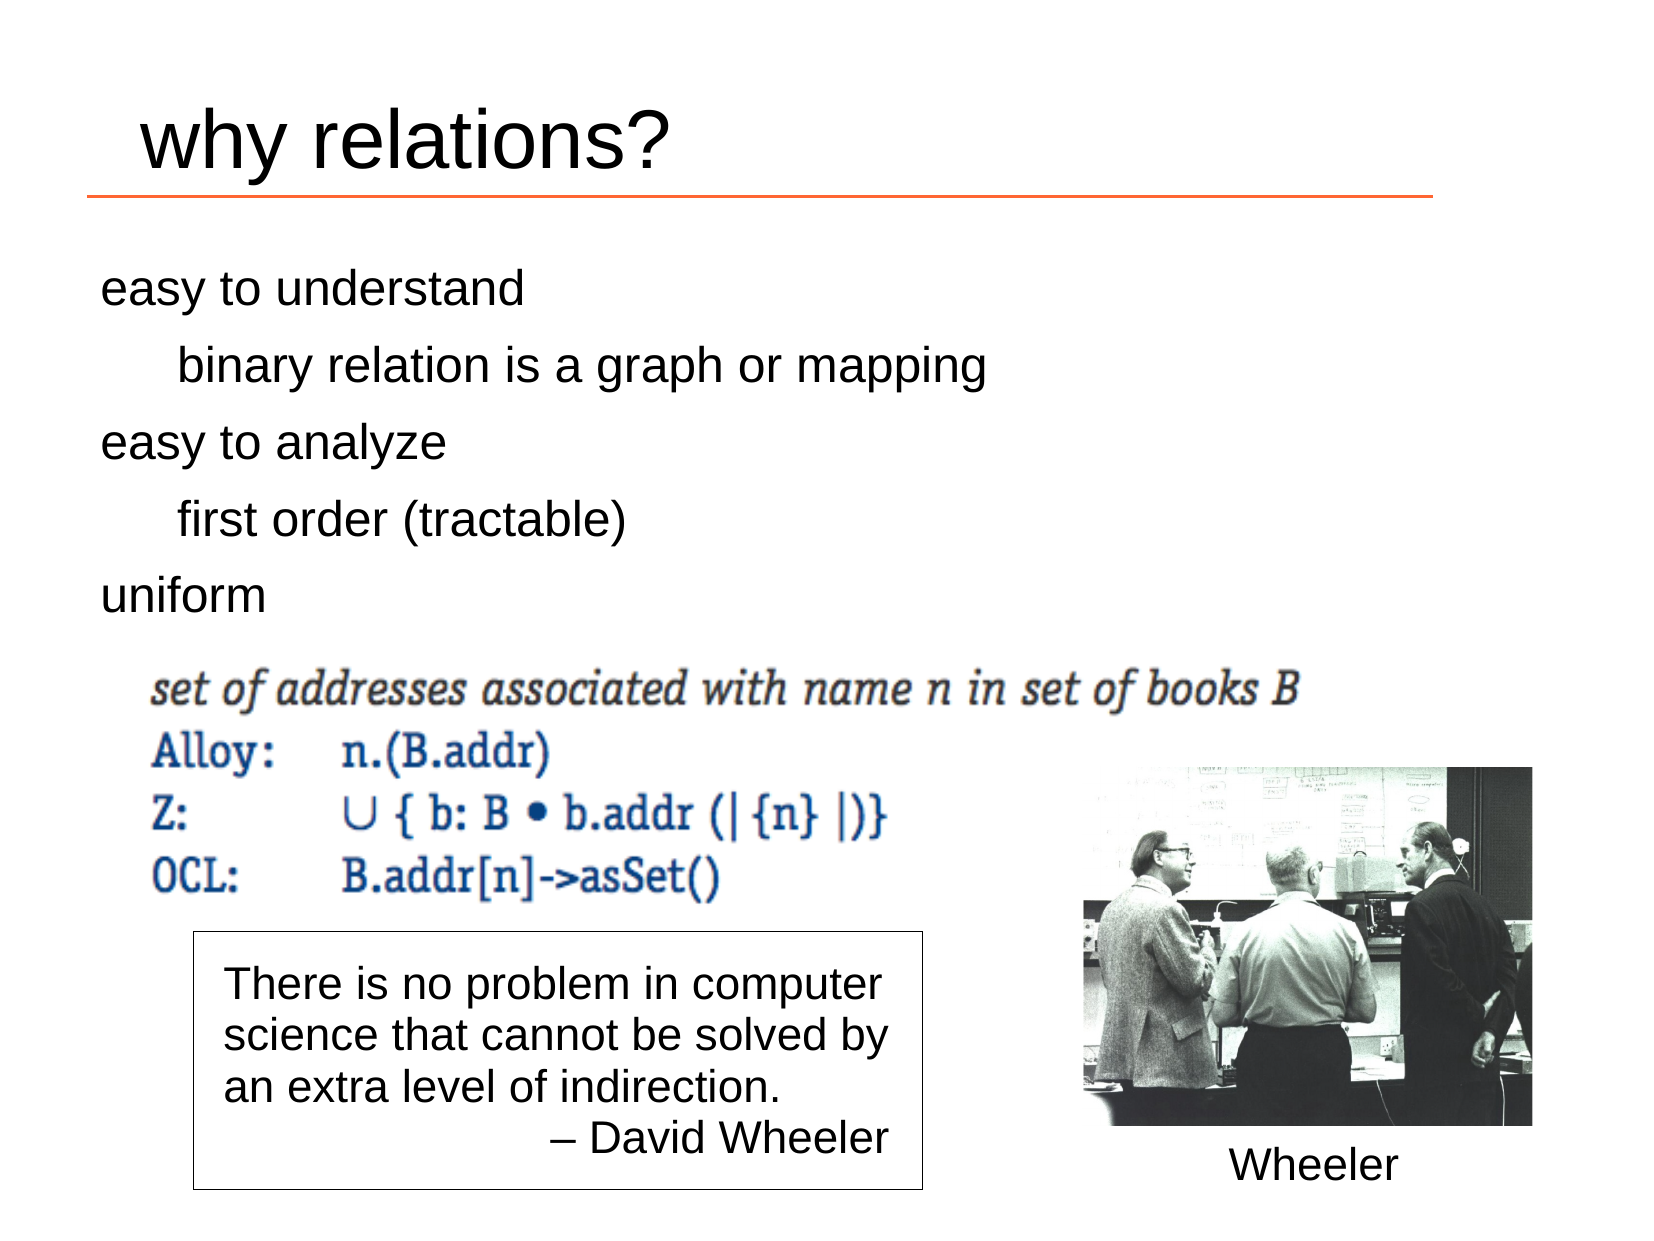

# why relations?
easy to understand
binary relation is a graph or mapping
easy to analyze
first order (tractable)
uniform
There is no problem in computer science that cannot be solved by an extra level of indirection.
– David Wheeler
Wheeler